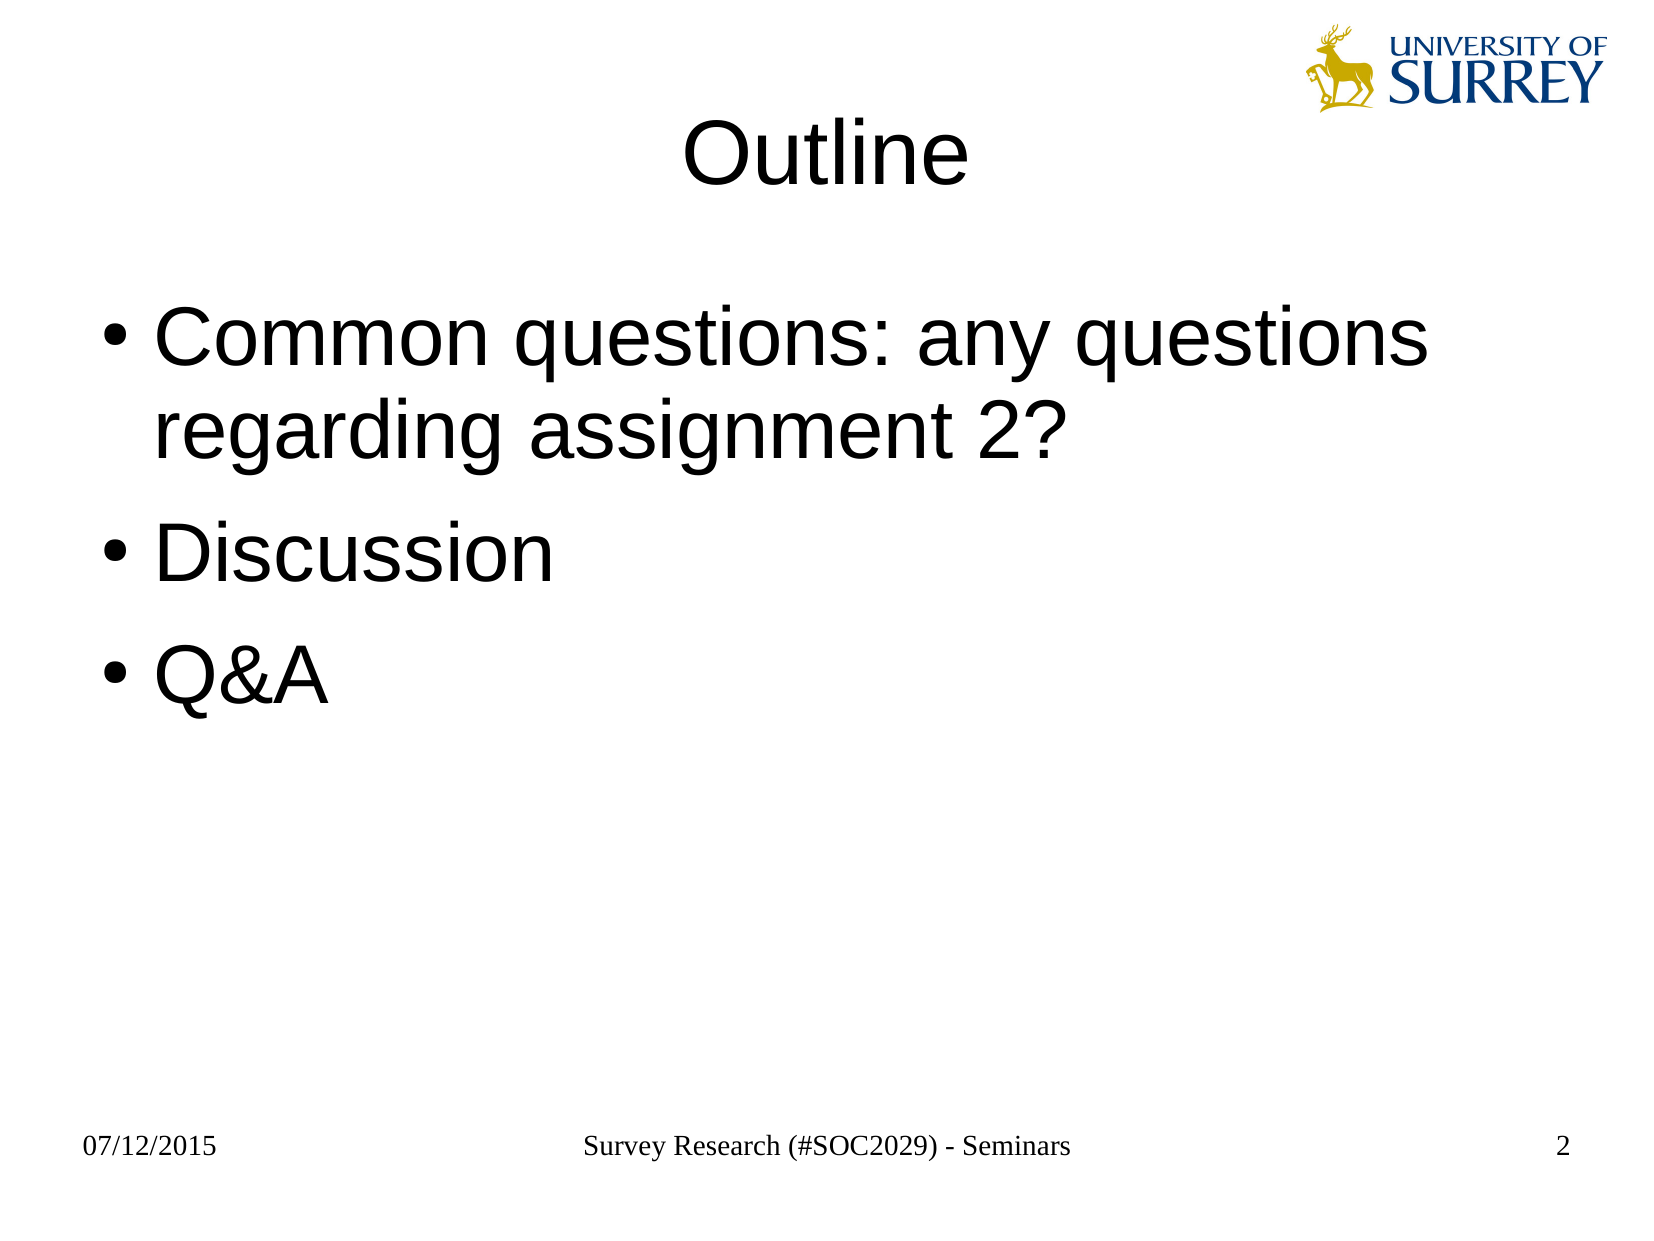

# Outline
Common questions: any questions regarding assignment 2?
Discussion
Q&A
05/10/2015
2